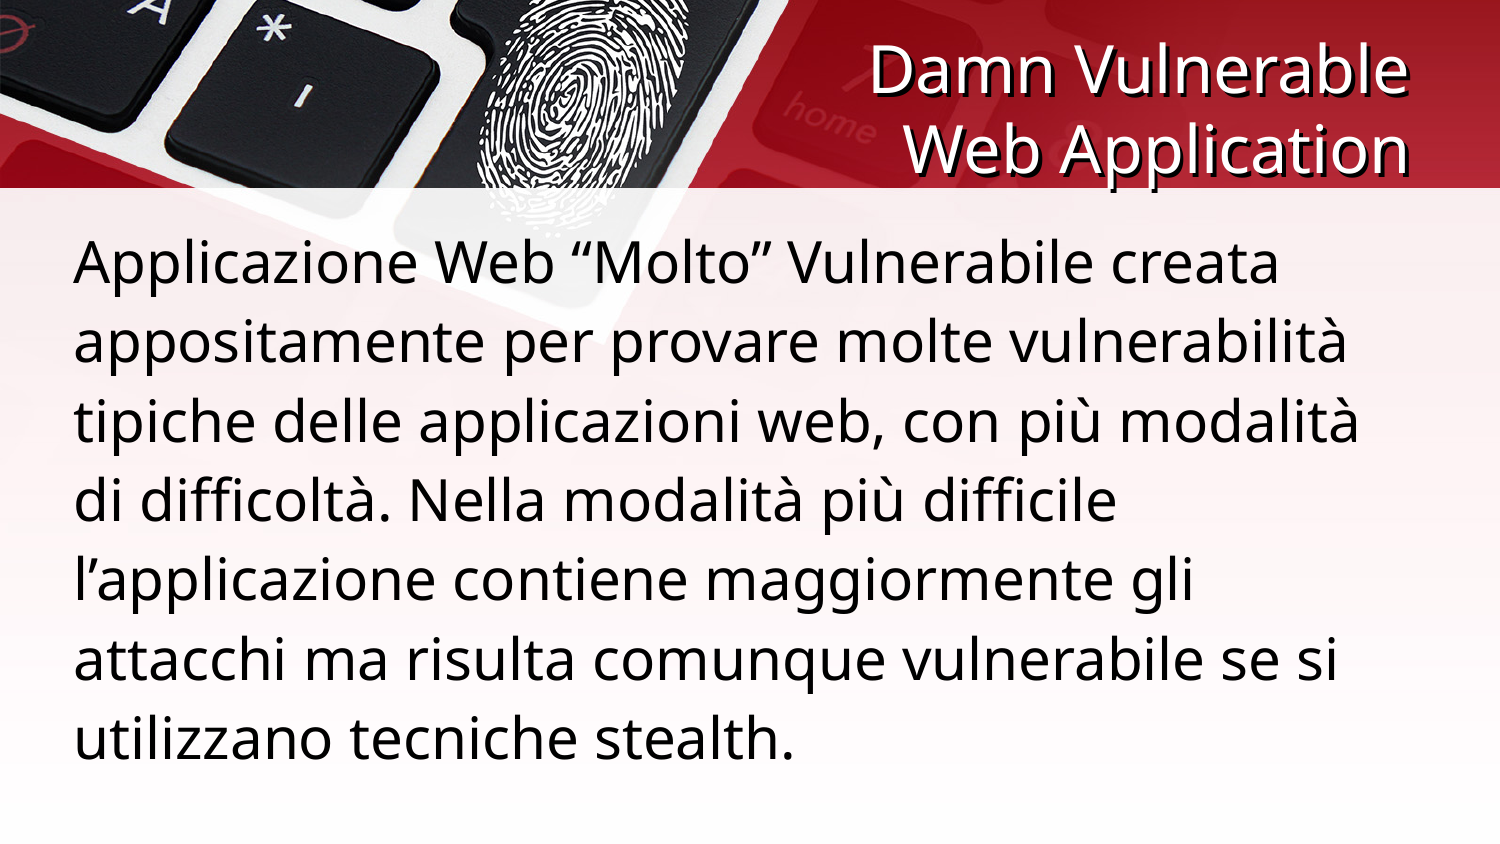

# Damn Vulnerable Web Application
Applicazione Web “Molto” Vulnerabile creata appositamente per provare molte vulnerabilità tipiche delle applicazioni web, con più modalità di difficoltà. Nella modalità più difficile l’applicazione contiene maggiormente gli attacchi ma risulta comunque vulnerabile se si utilizzano tecniche stealth.
http://www.dvwa.co.uk/